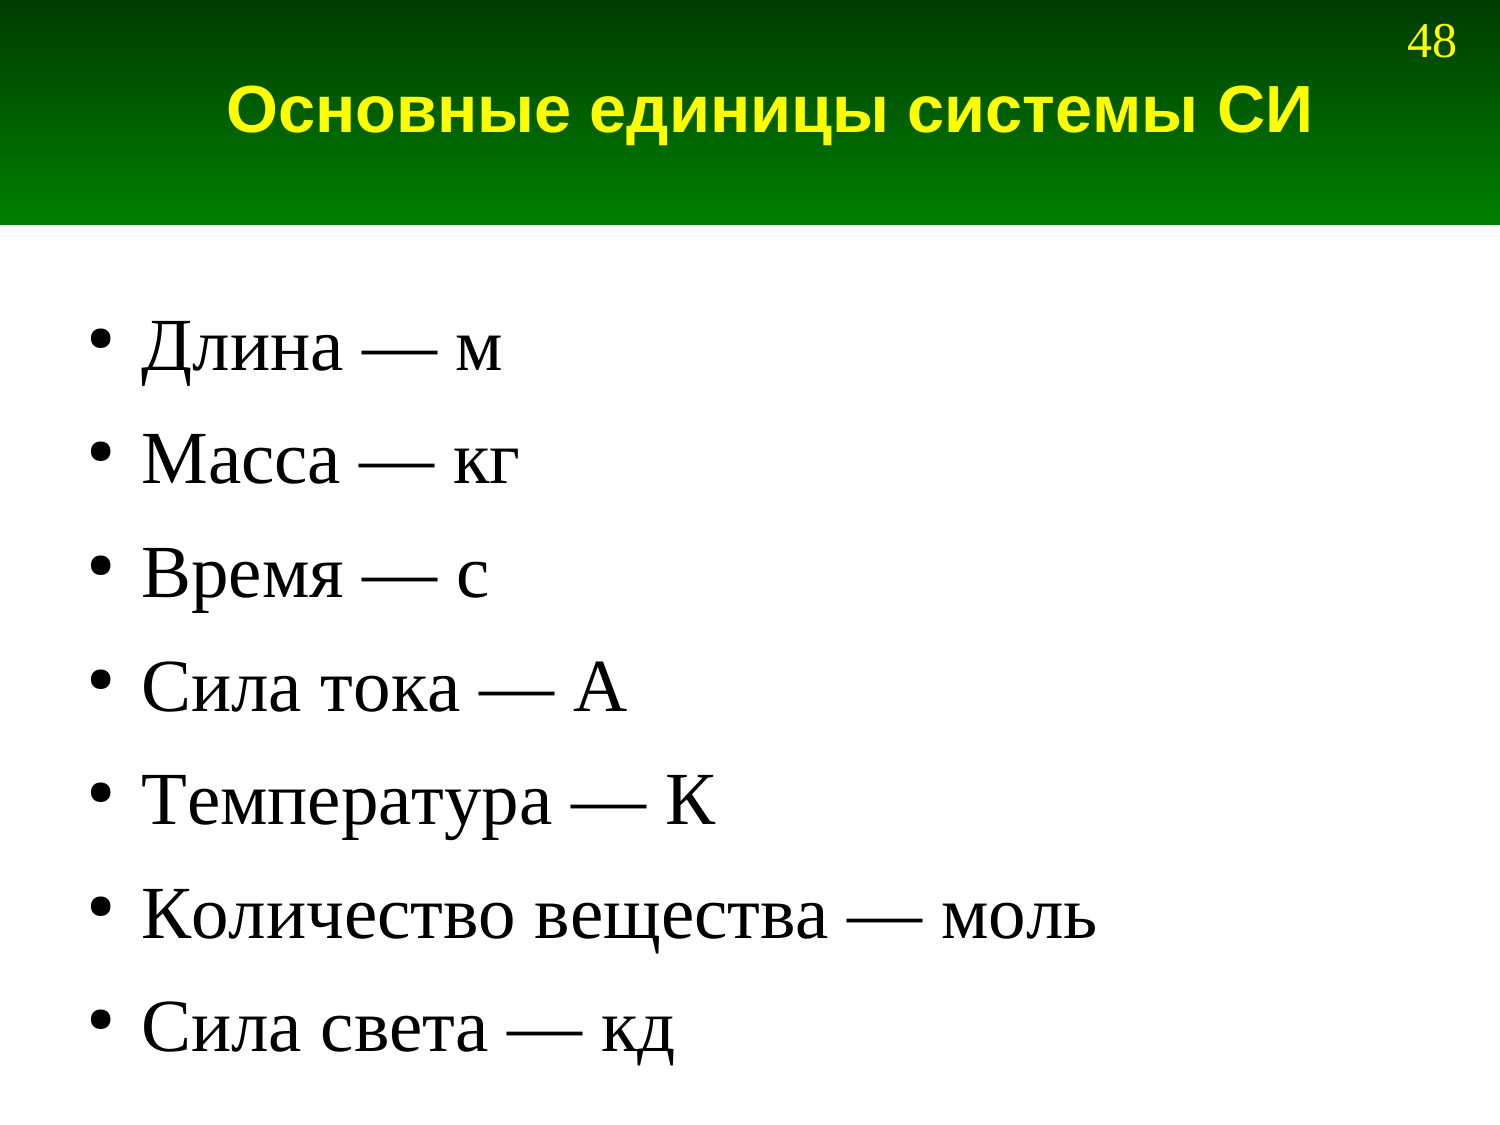

# Основные единицы системы СИ
 Длина — м
 Масса — кг
 Время — с
 Сила тока — А
 Температура — К
 Количество вещества — моль
 Сила света — кд